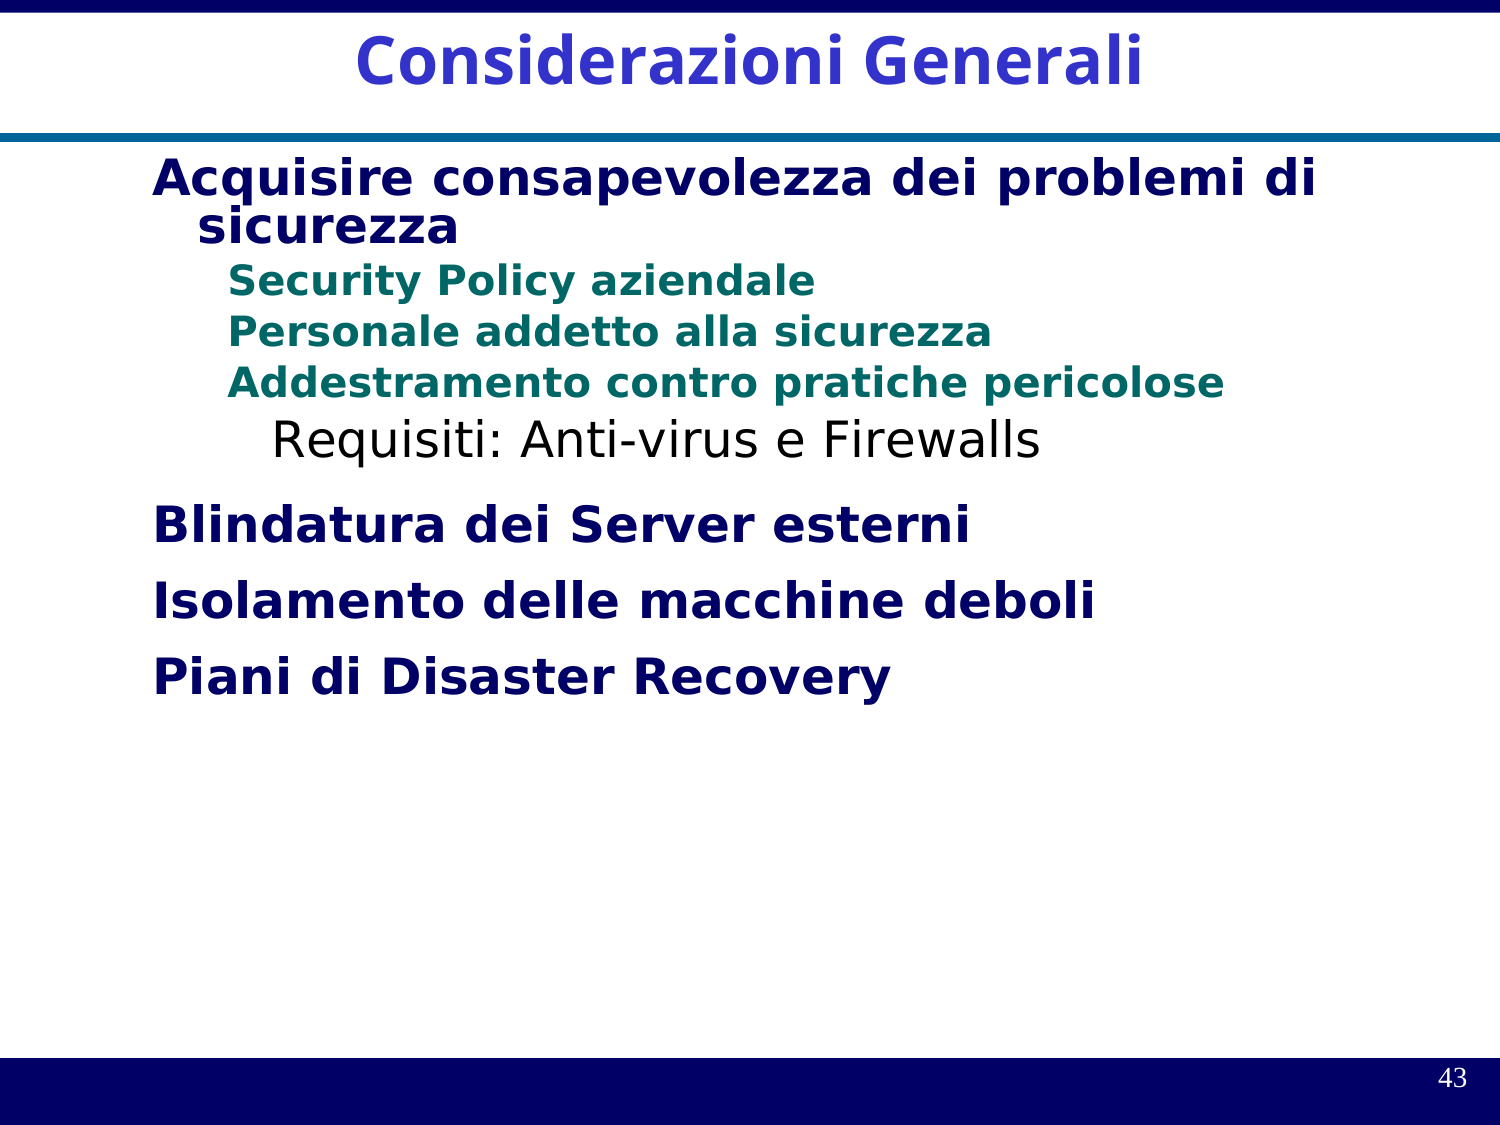

Considerazioni Generali
Acquisire consapevolezza dei problemi di sicurezza
Security Policy aziendale
Personale addetto alla sicurezza
Addestramento contro pratiche pericolose
		Requisiti: Anti-virus e Firewalls
Blindatura dei Server esterni
Isolamento delle macchine deboli
Piani di Disaster Recovery